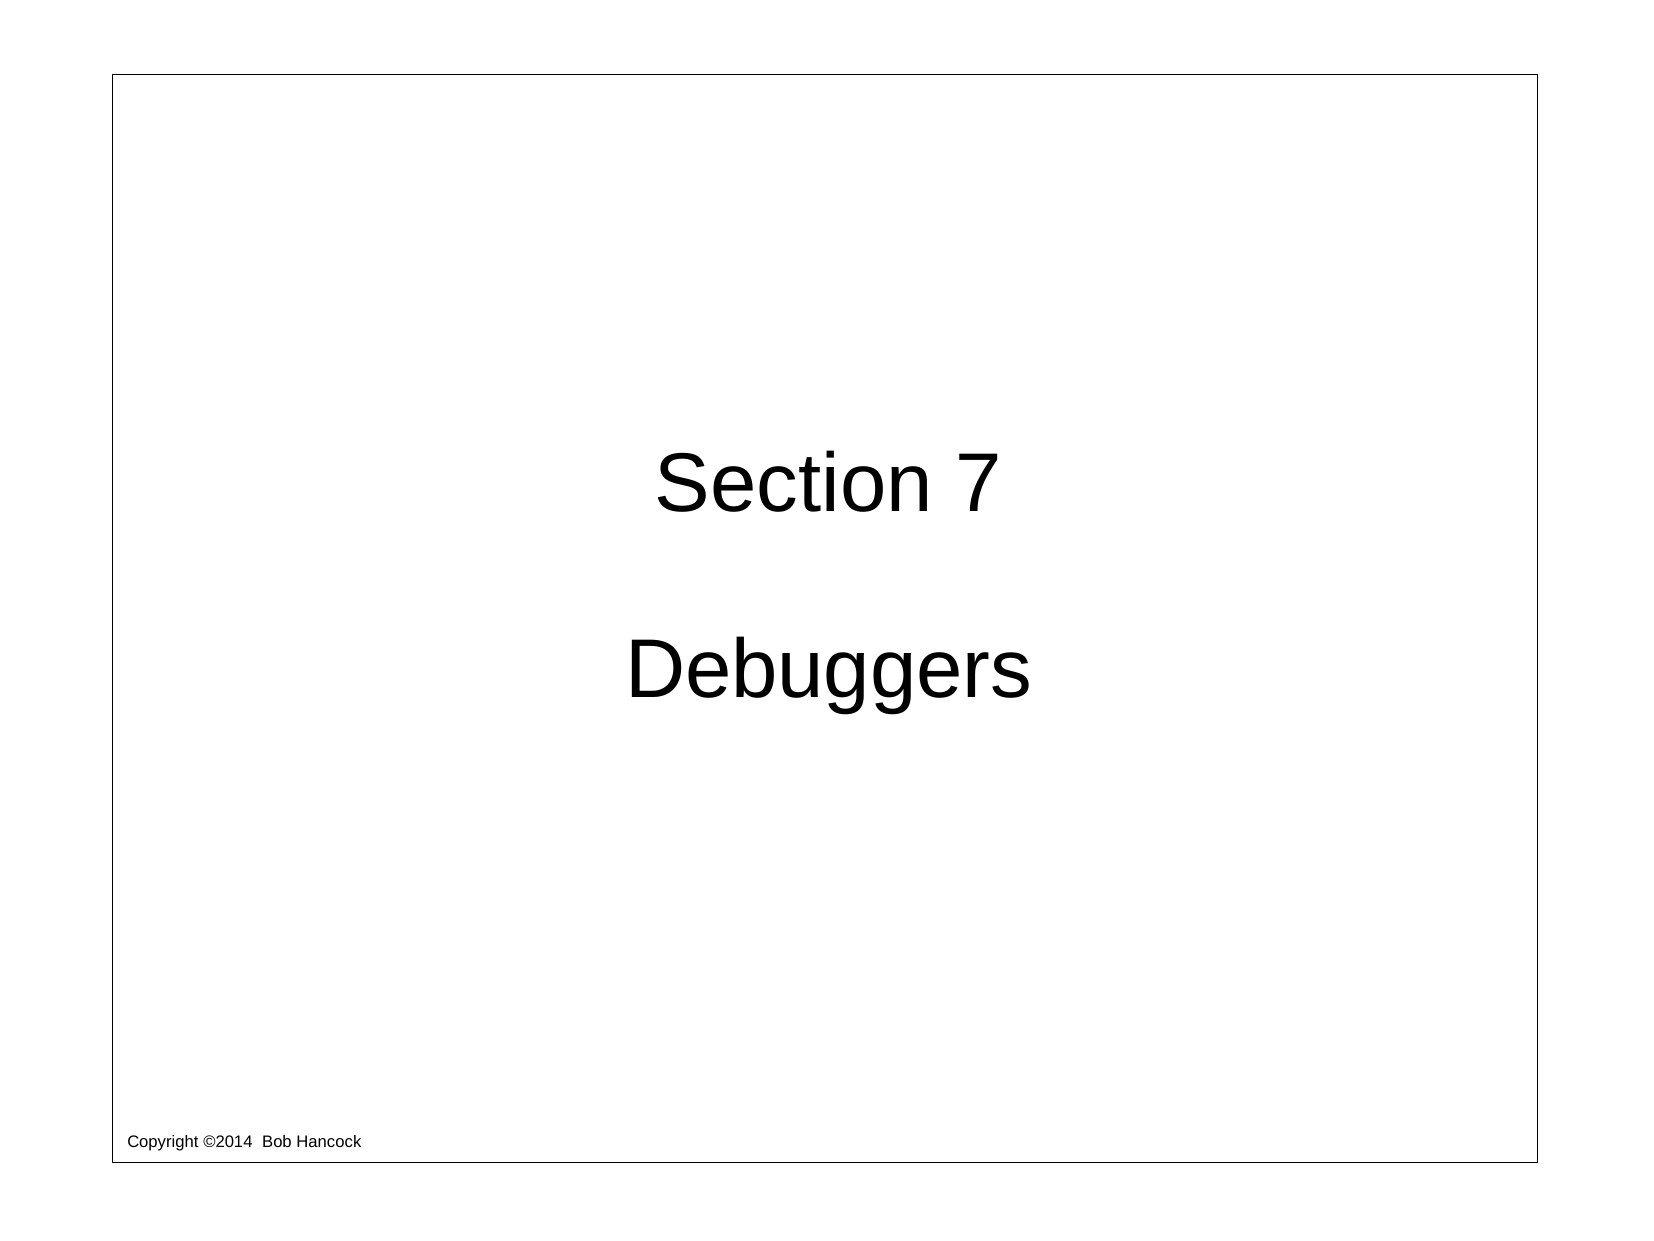

# Section 7 Debuggers
Copyright ©2014 Bob Hancock